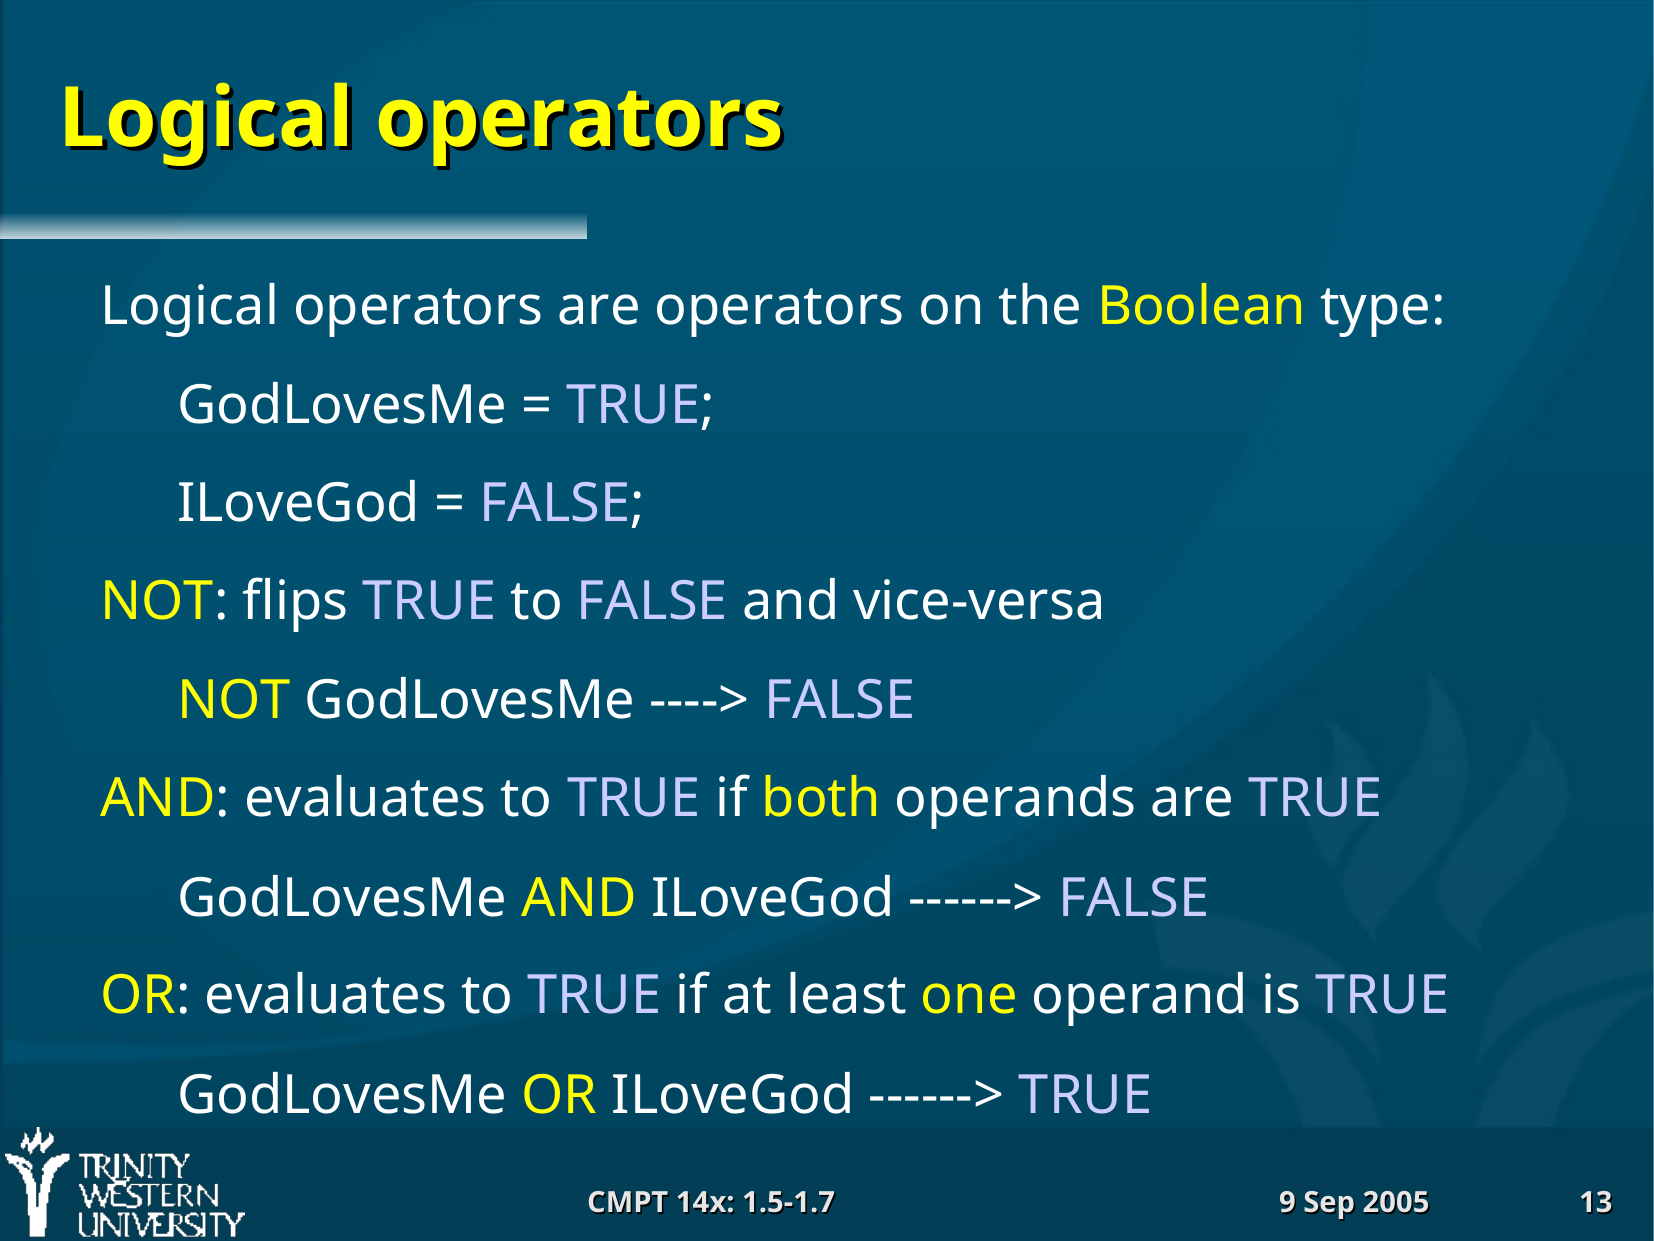

# Logical operators
Logical operators are operators on the Boolean type:
GodLovesMe = TRUE;
ILoveGod = FALSE;
NOT: flips TRUE to FALSE and vice-versa
NOT GodLovesMe ----> FALSE
AND: evaluates to TRUE if both operands are TRUE
GodLovesMe AND ILoveGod ------> FALSE
OR: evaluates to TRUE if at least one operand is TRUE
GodLovesMe OR ILoveGod ------> TRUE
CMPT 14x: 1.5-1.7
9 Sep 2005
13